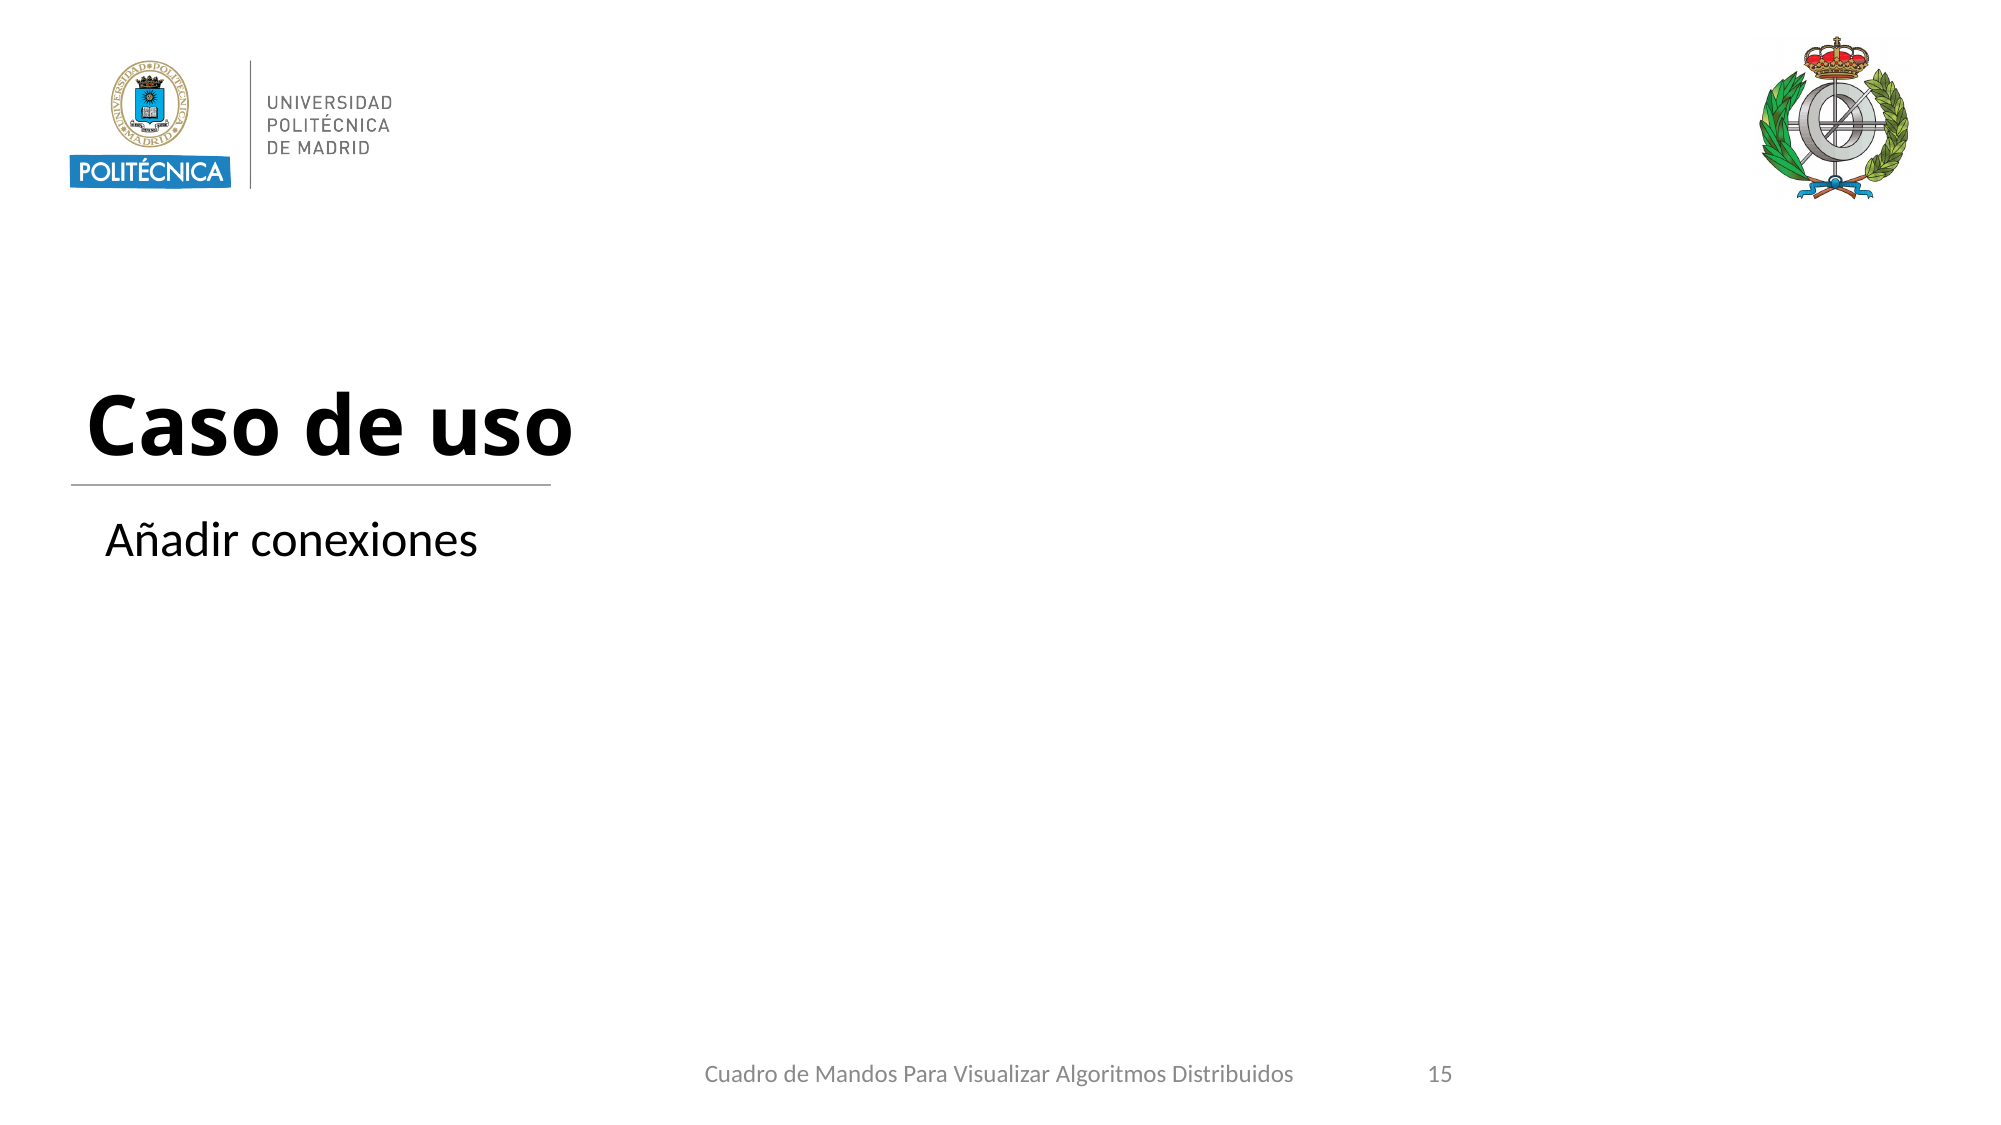

# Caso de uso
Añadir conexiones
Cuadro de Mandos Para Visualizar Algoritmos Distribuidos